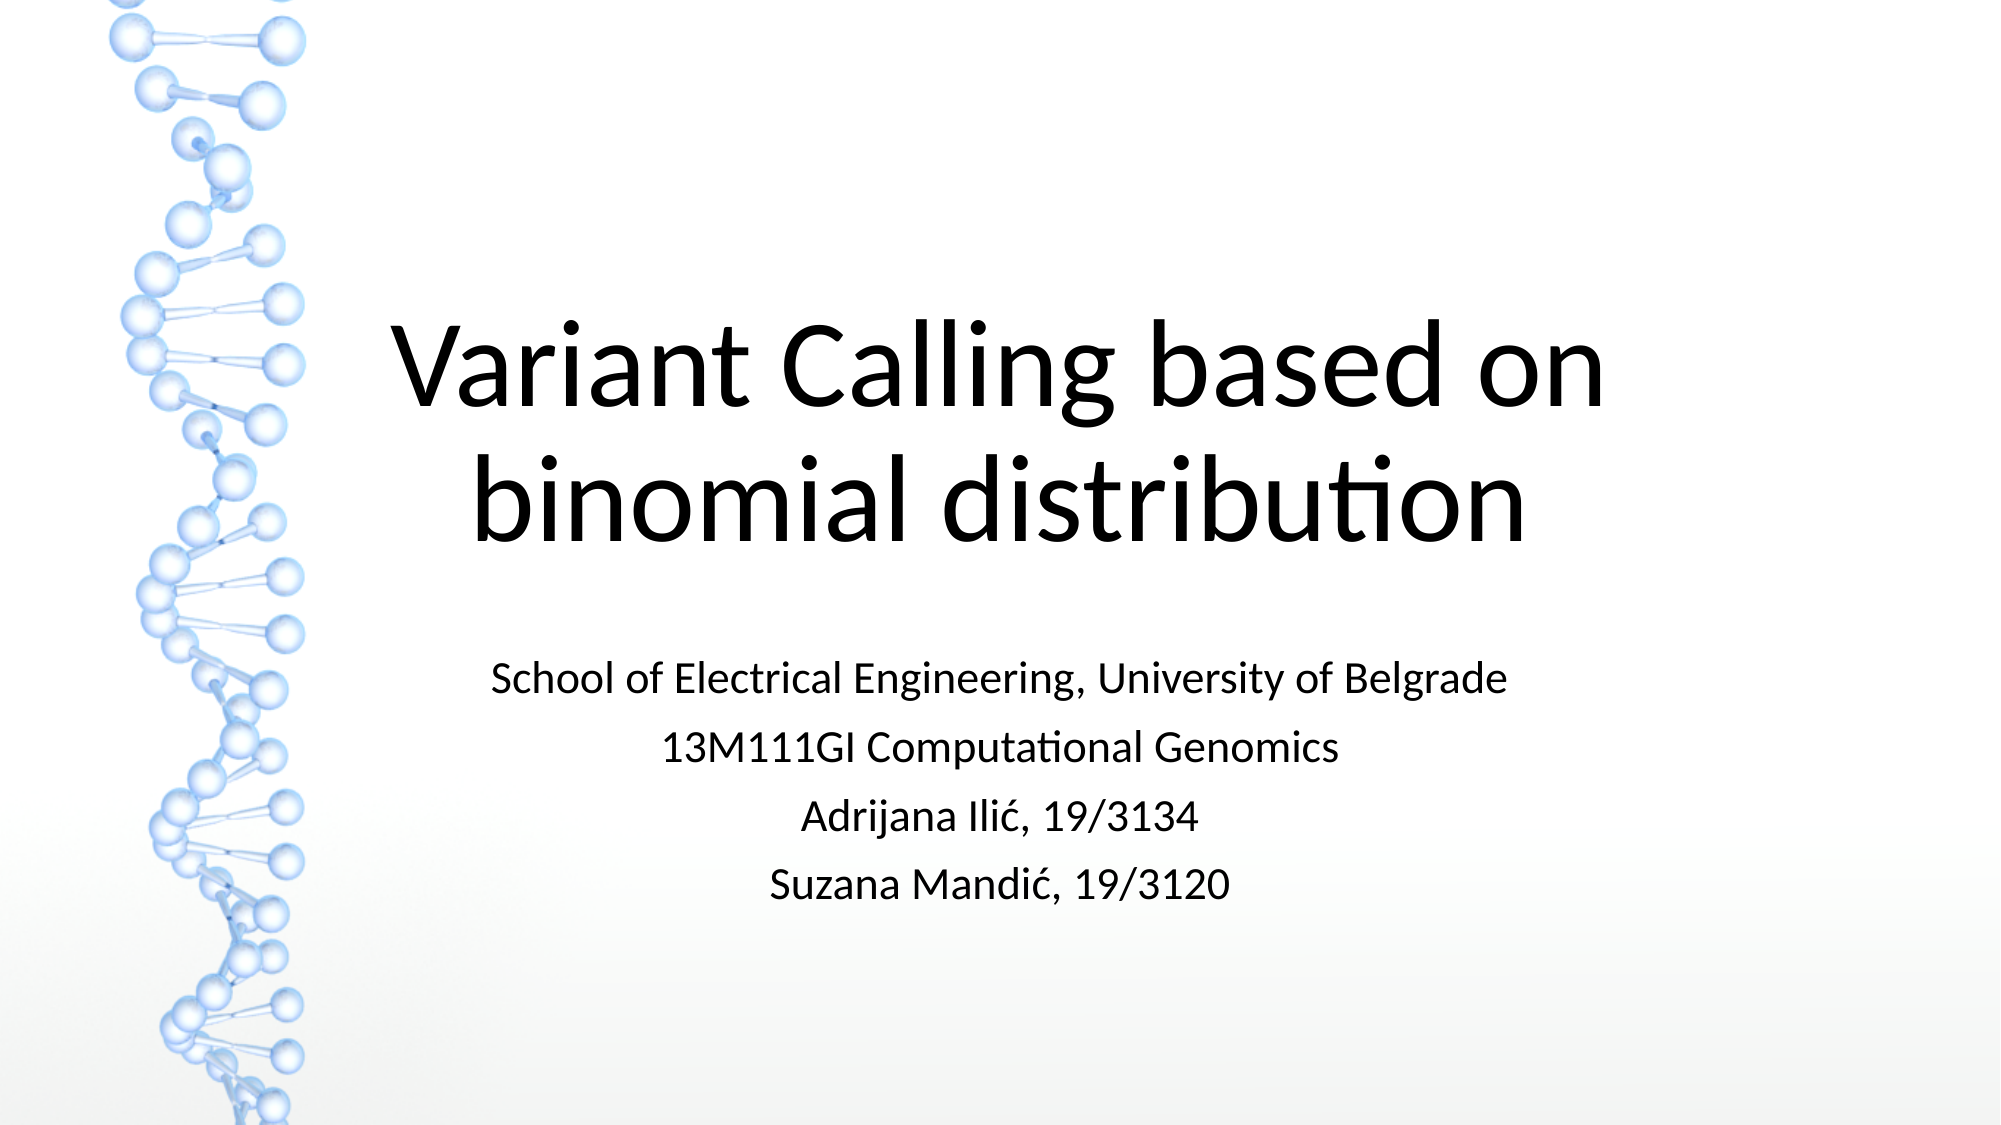

# Variant Calling based on binomial distribution
School of Electrical Engineering, University of Belgrade
13M111GI Computational Genomics
Adrijana Ilić, 19/3134
Suzana Mandić, 19/3120